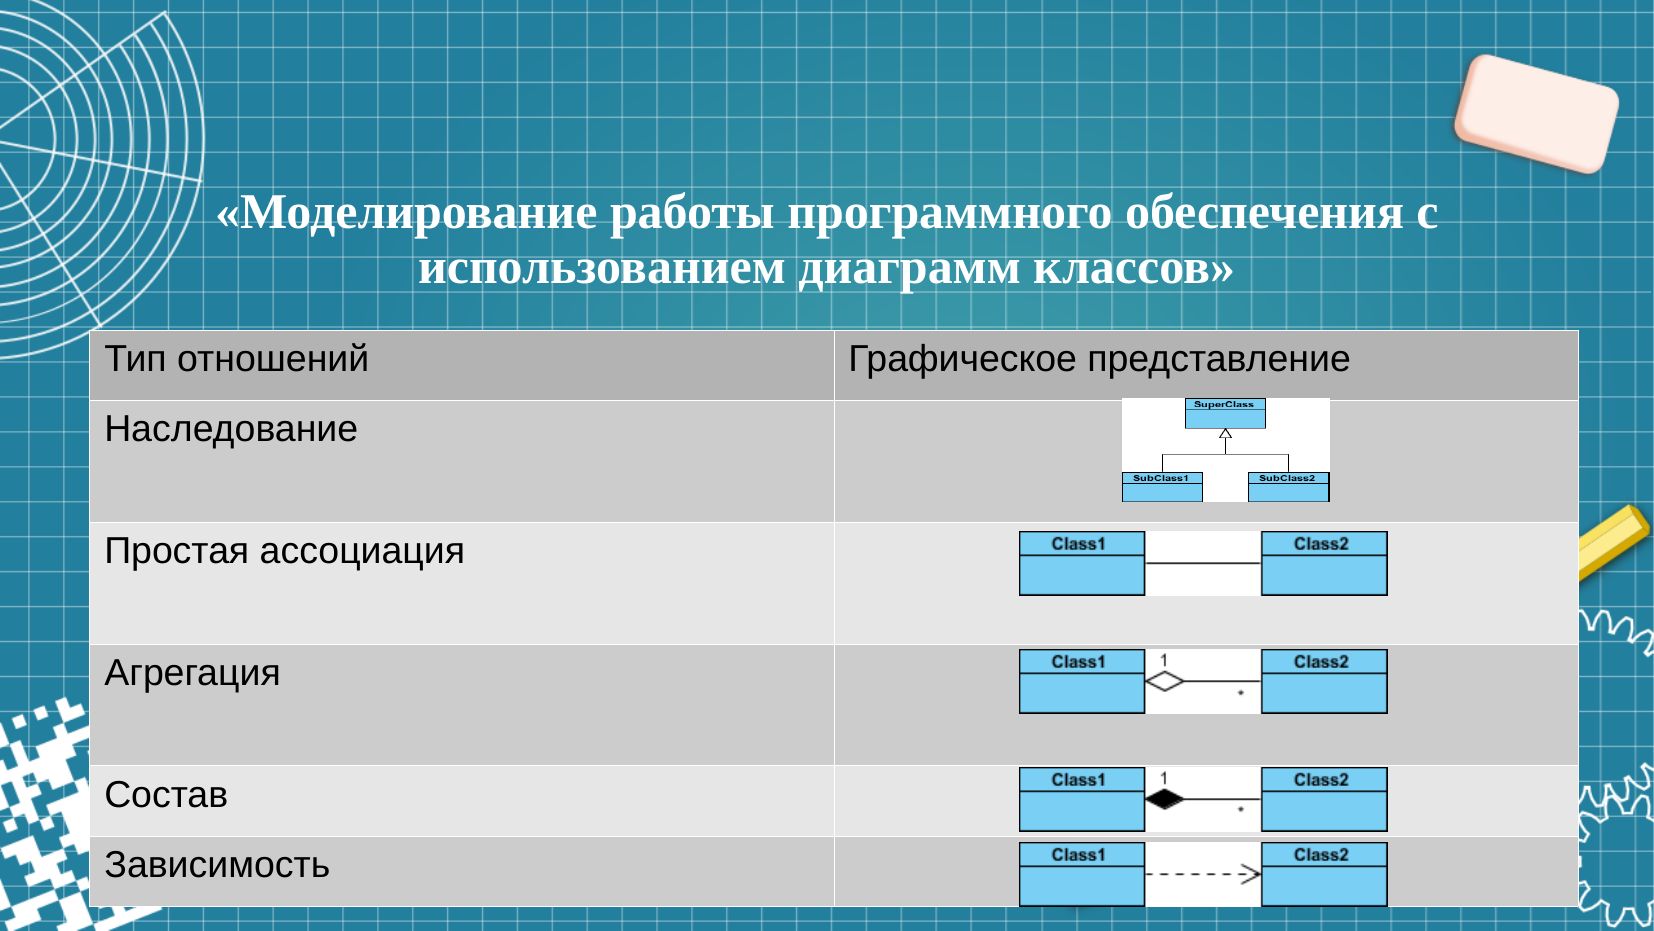

# «Моделирование работы программного обеспечения с использованием диаграмм классов»
| Тип отношений | Графическое представление |
| --- | --- |
| Наследование | |
| Простая ассоциация | |
| Агрегация | |
| Состав | |
| Зависимость | |